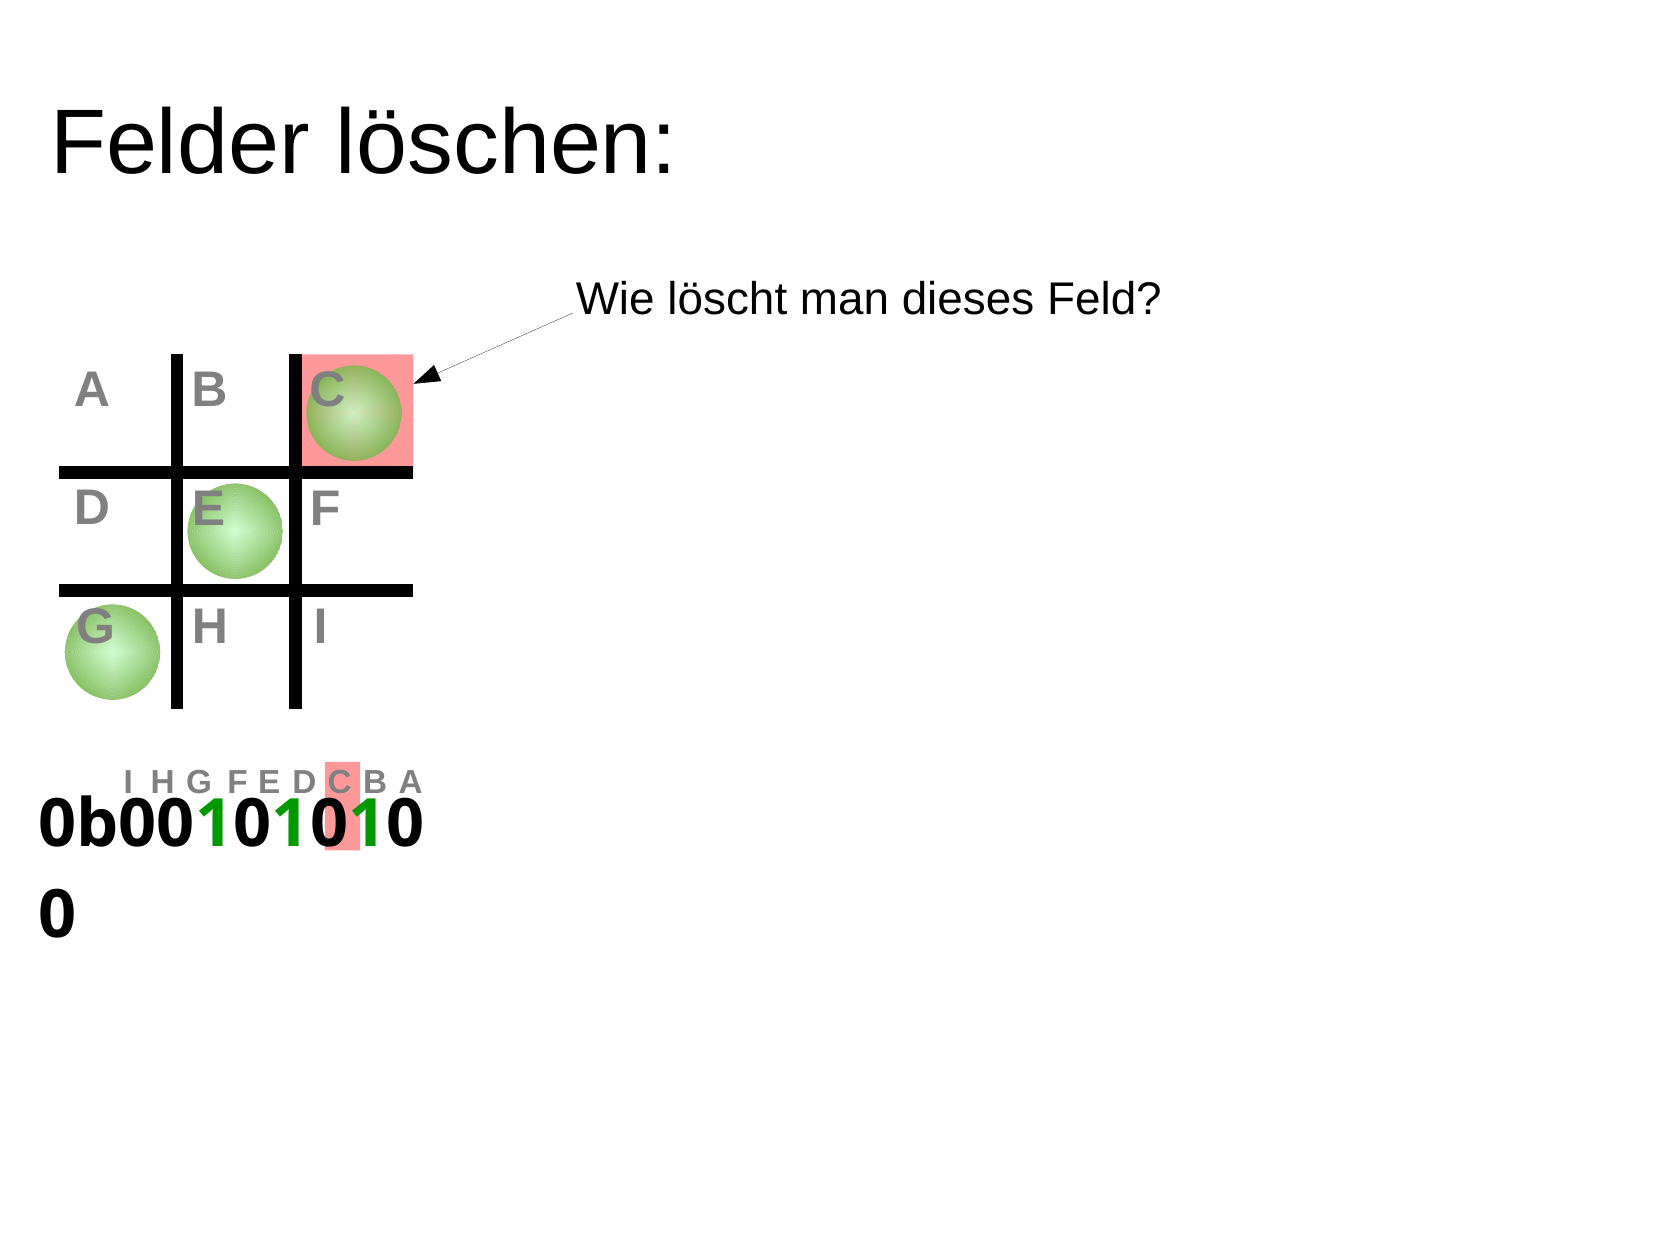

Felder löschen:
Wie löscht man dieses Feld?
A
B
C
D
E
F
G
H
I
C
B
I
H
G
A
F
E
D
0b001010100